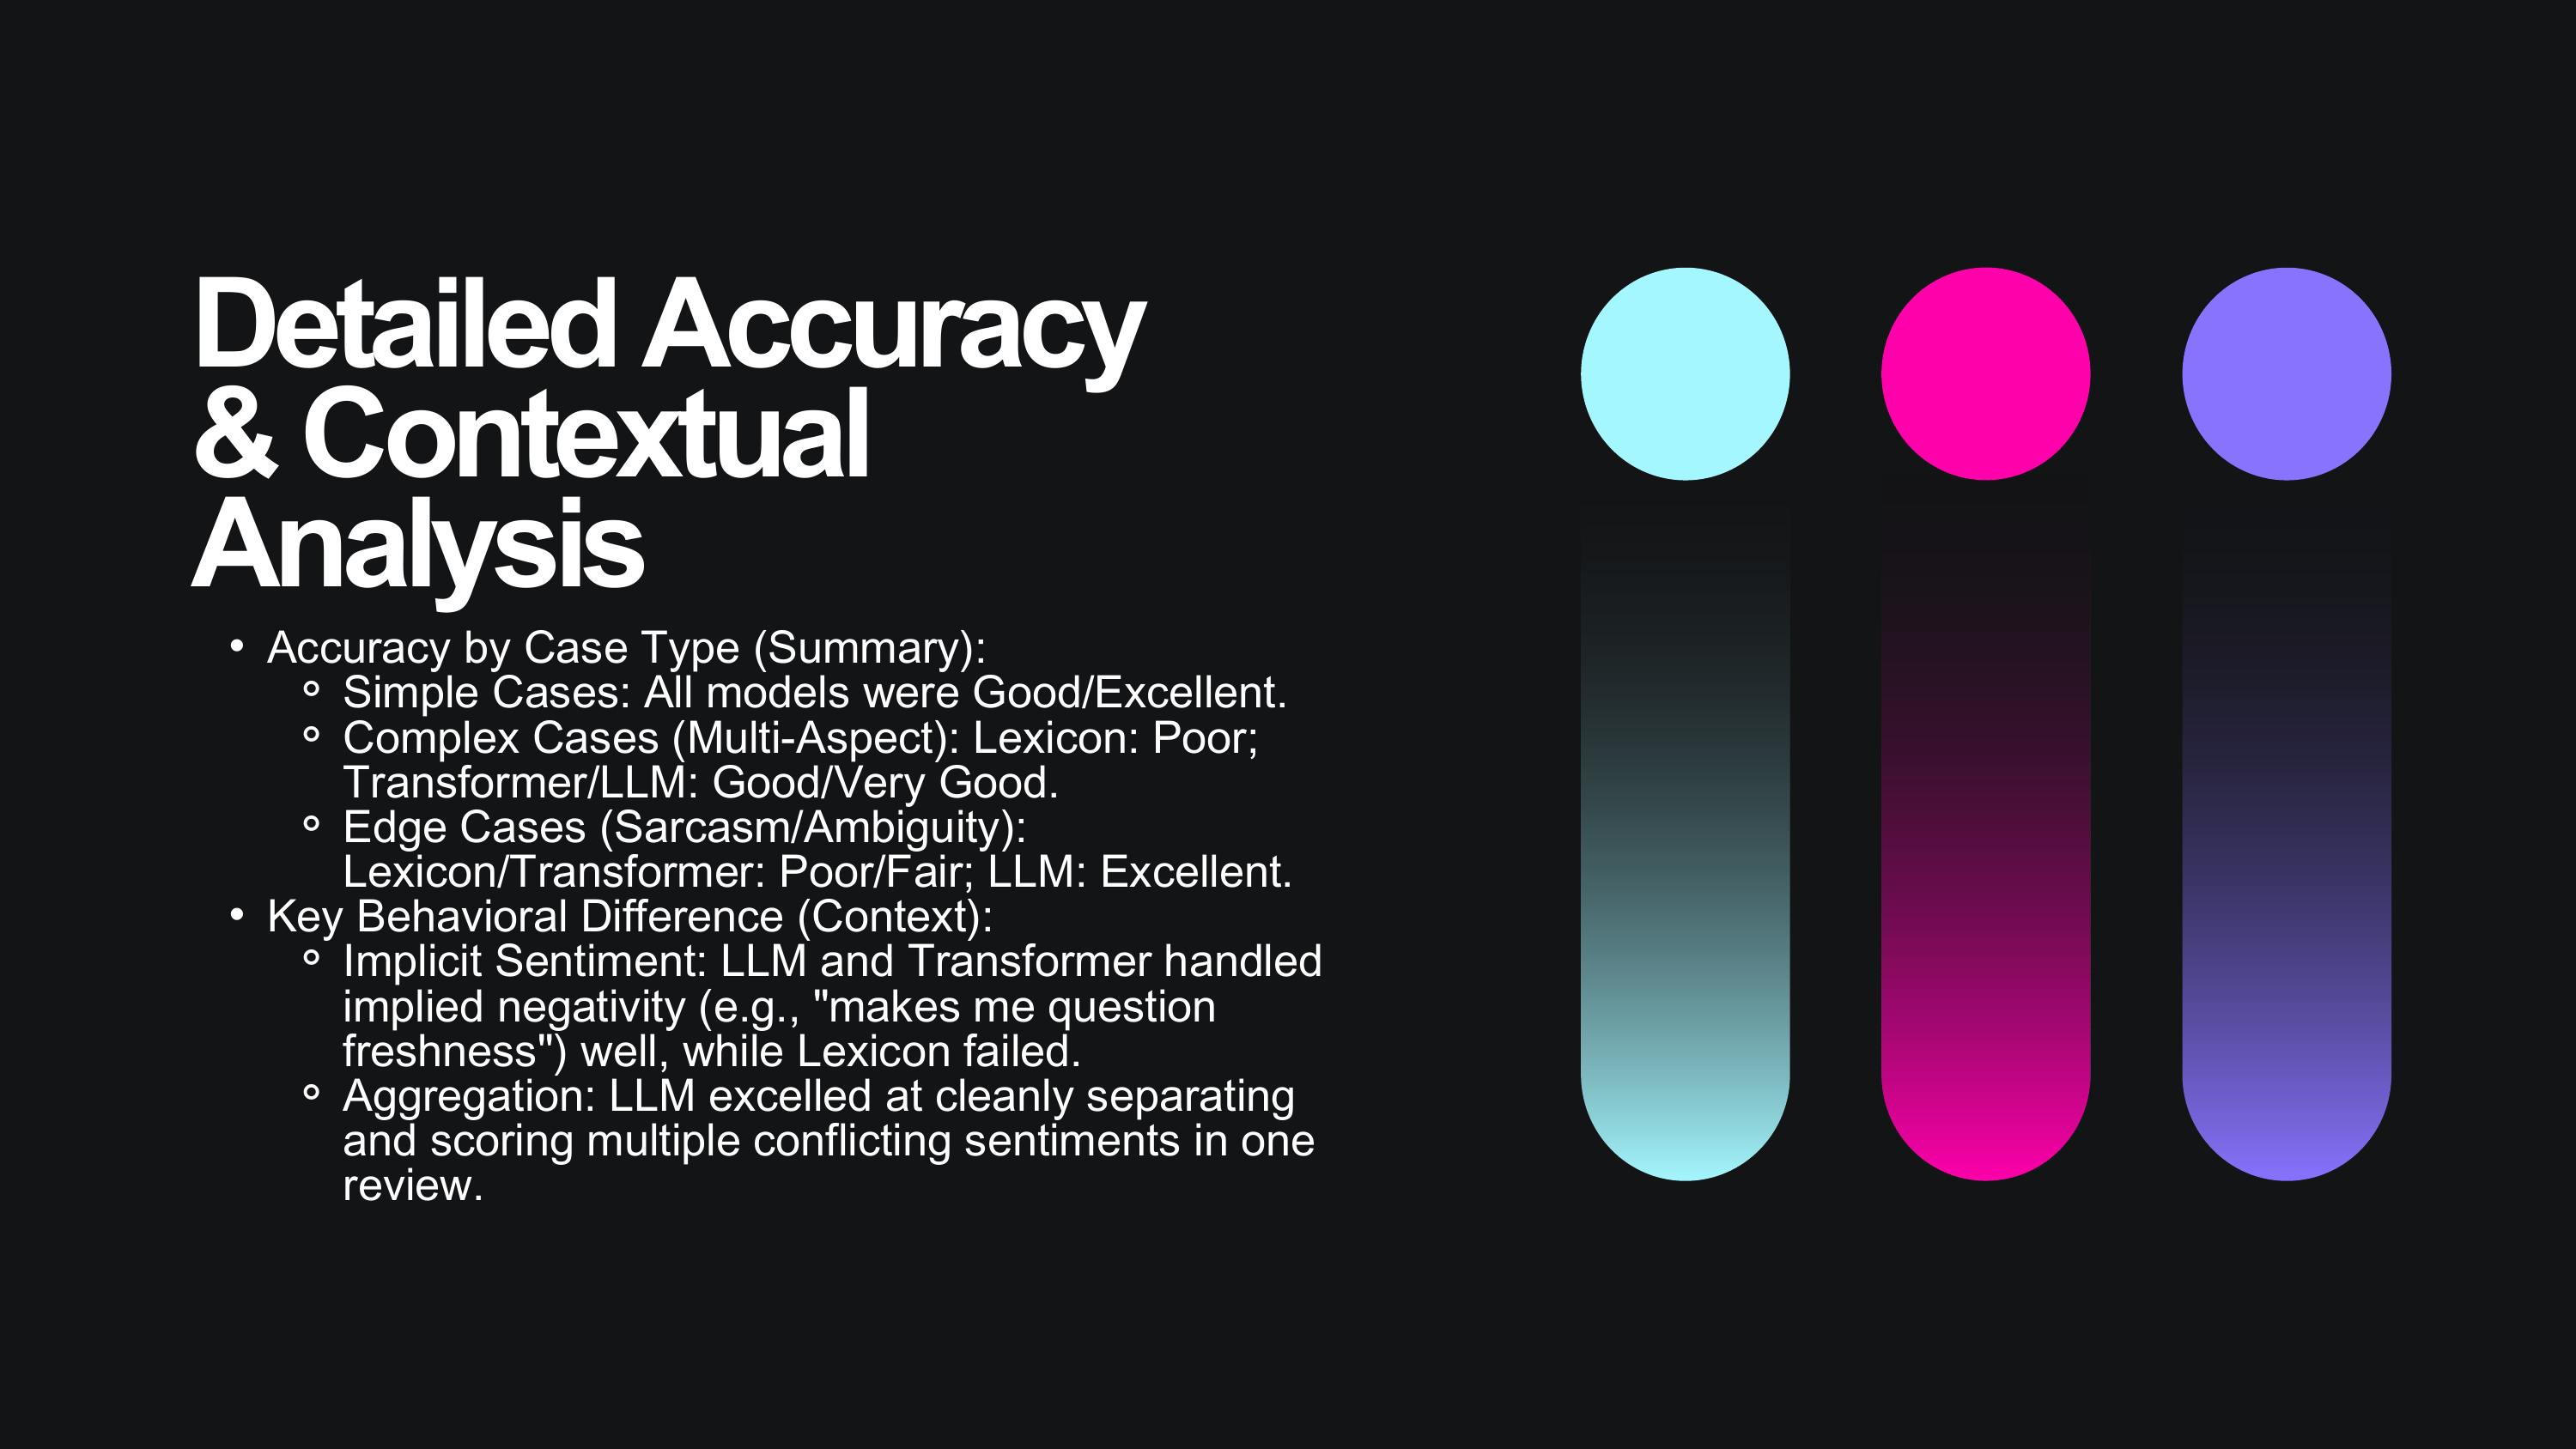

Detailed Accuracy & Contextual Analysis
Accuracy by Case Type (Summary):
Simple Cases: All models were Good/Excellent.
Complex Cases (Multi-Aspect): Lexicon: Poor; Transformer/LLM: Good/Very Good.
Edge Cases (Sarcasm/Ambiguity): Lexicon/Transformer: Poor/Fair; LLM: Excellent.
Key Behavioral Difference (Context):
Implicit Sentiment: LLM and Transformer handled implied negativity (e.g., "makes me question freshness") well, while Lexicon failed.
Aggregation: LLM excelled at cleanly separating and scoring multiple conflicting sentiments in one review.